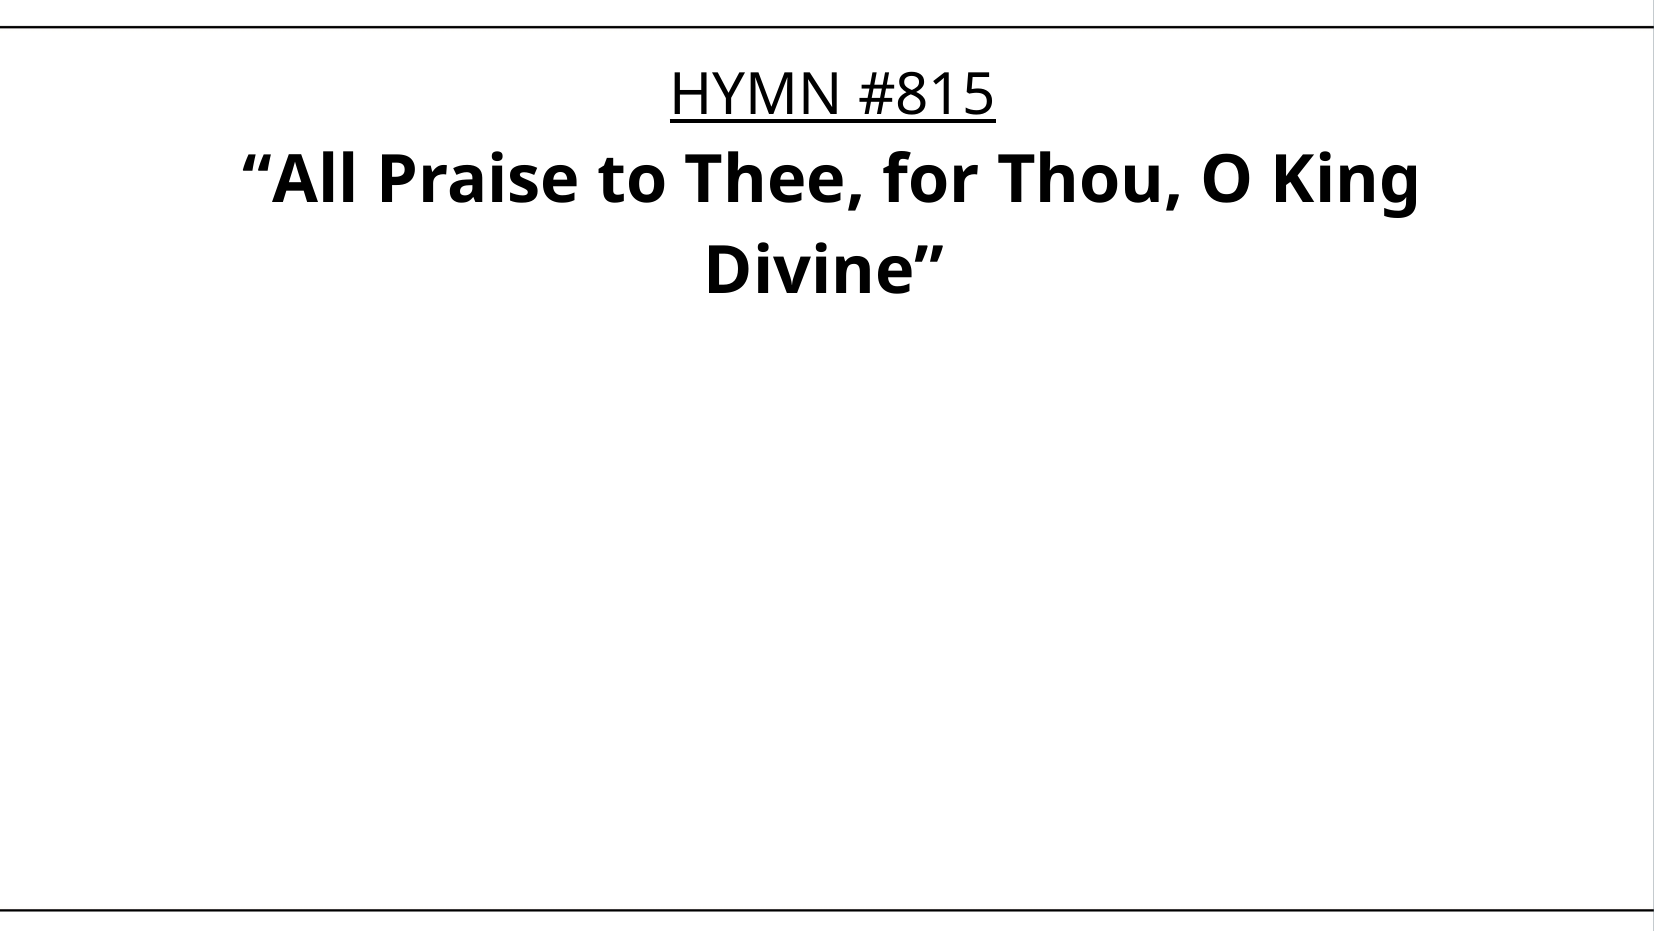

HYMN #815
“All Praise to Thee, for Thou, O King Divine”